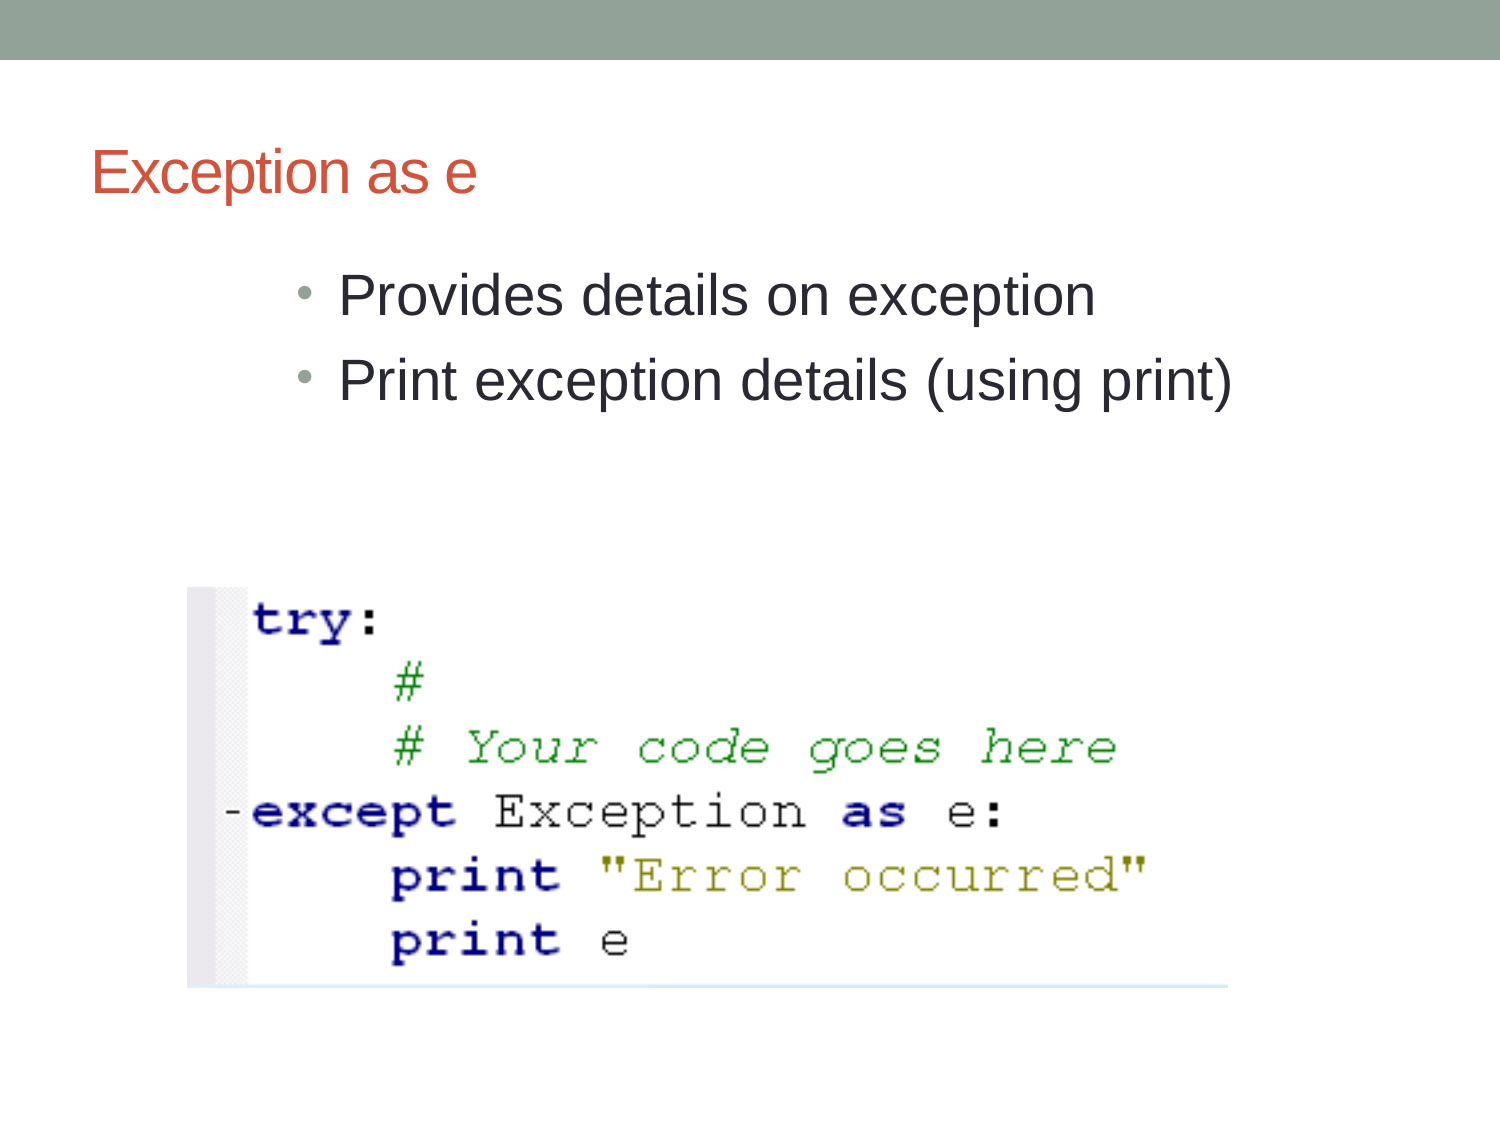

# Exception as e
Provides details on exception
Print exception details (using print)